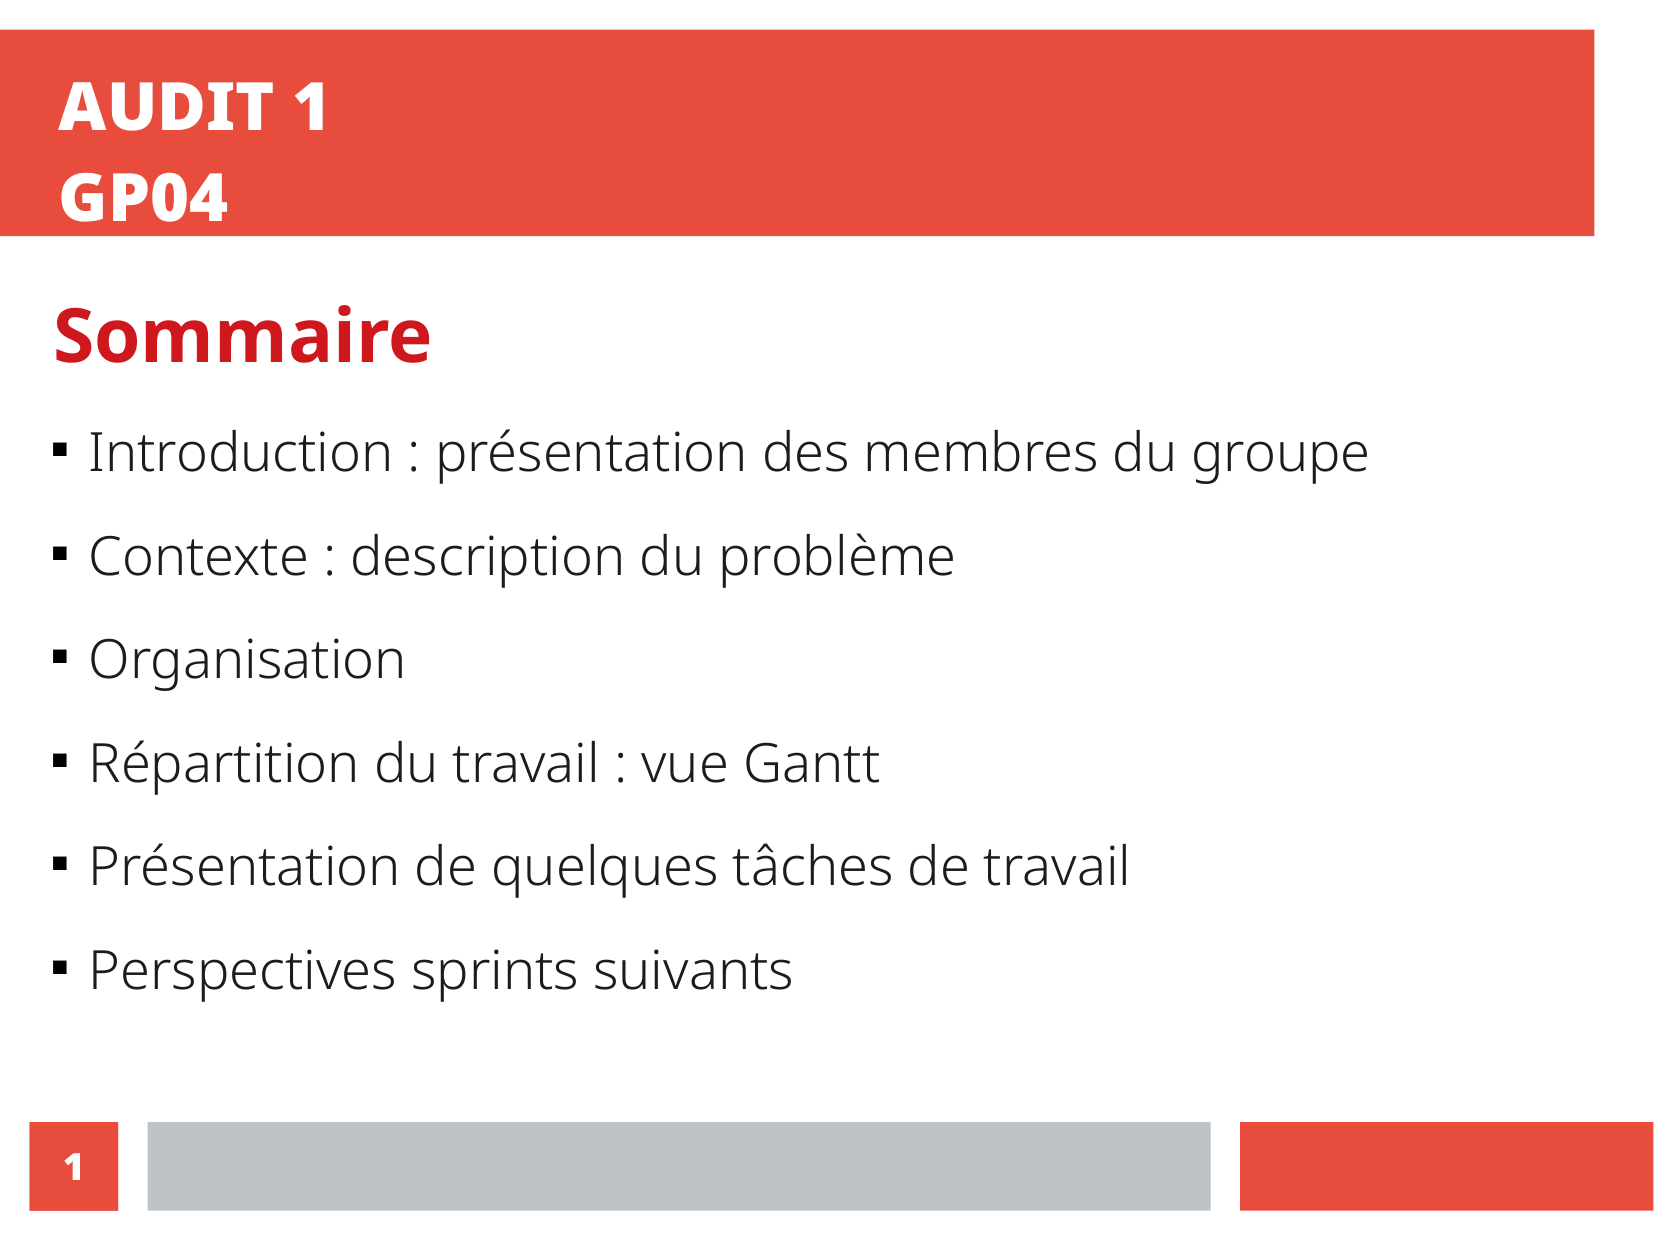

# AUDIT 1 GP04
Sommaire
Introduction : présentation des membres du groupe
Contexte : description du problème
Organisation
Répartition du travail : vue Gantt
Présentation de quelques tâches de travail
Perspectives sprints suivants
1